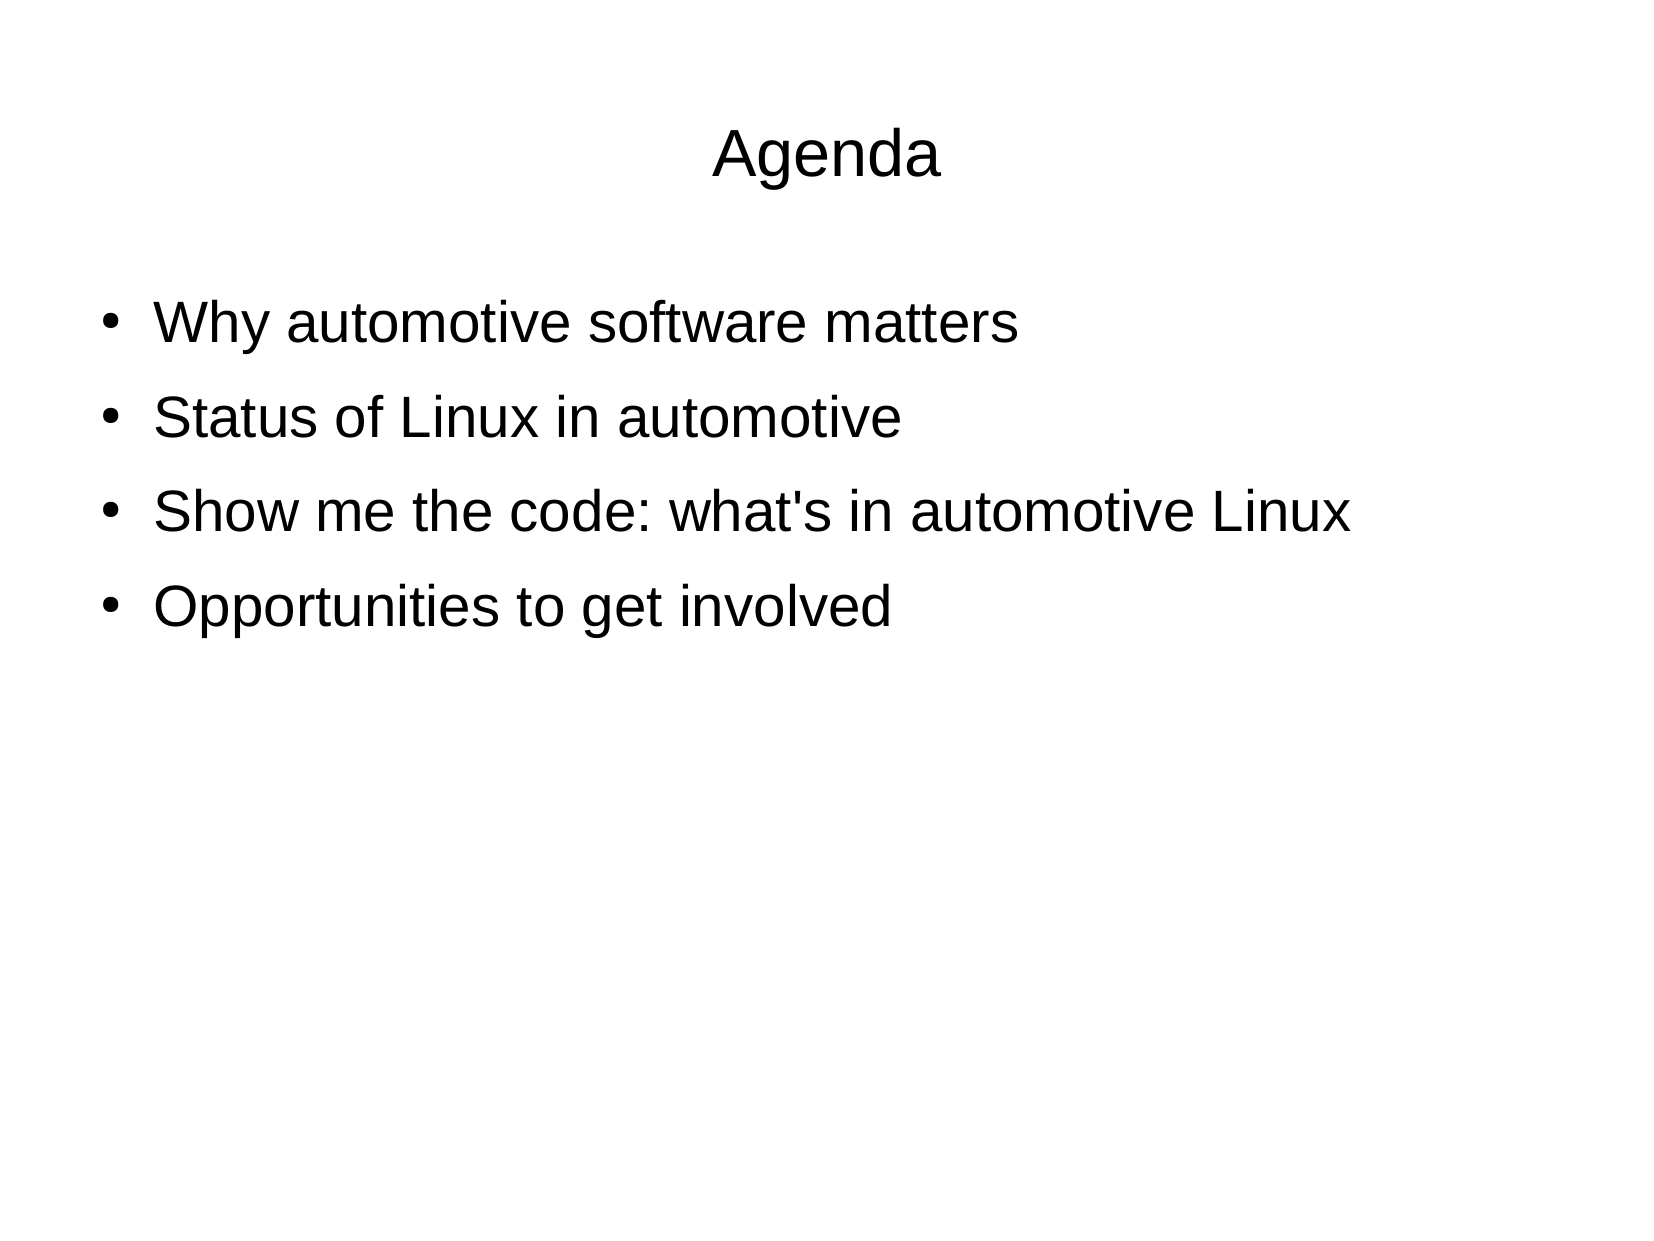

# Agenda
Why automotive software matters
Status of Linux in automotive
Show me the code: what's in automotive Linux
Opportunities to get involved